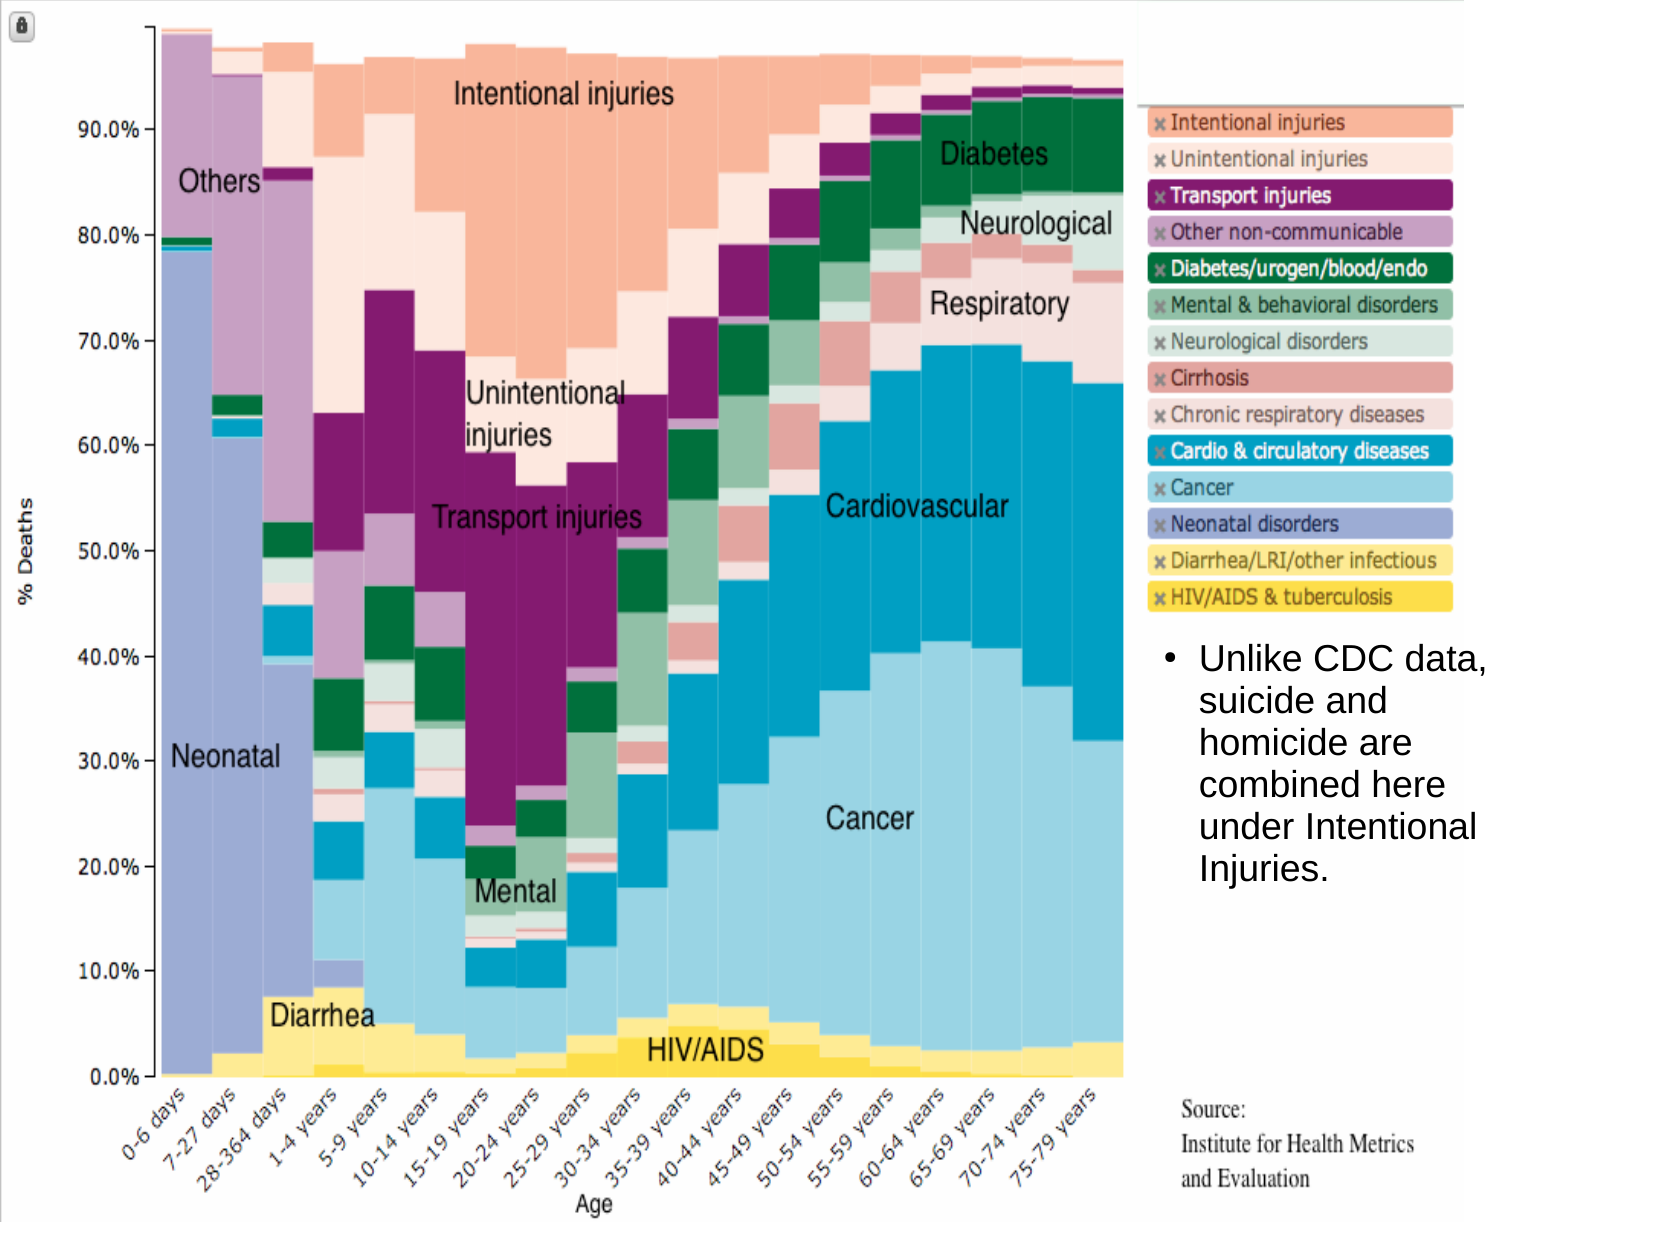

#
Unlike CDC data, suicide and homicide are combined here under Intentional Injuries.